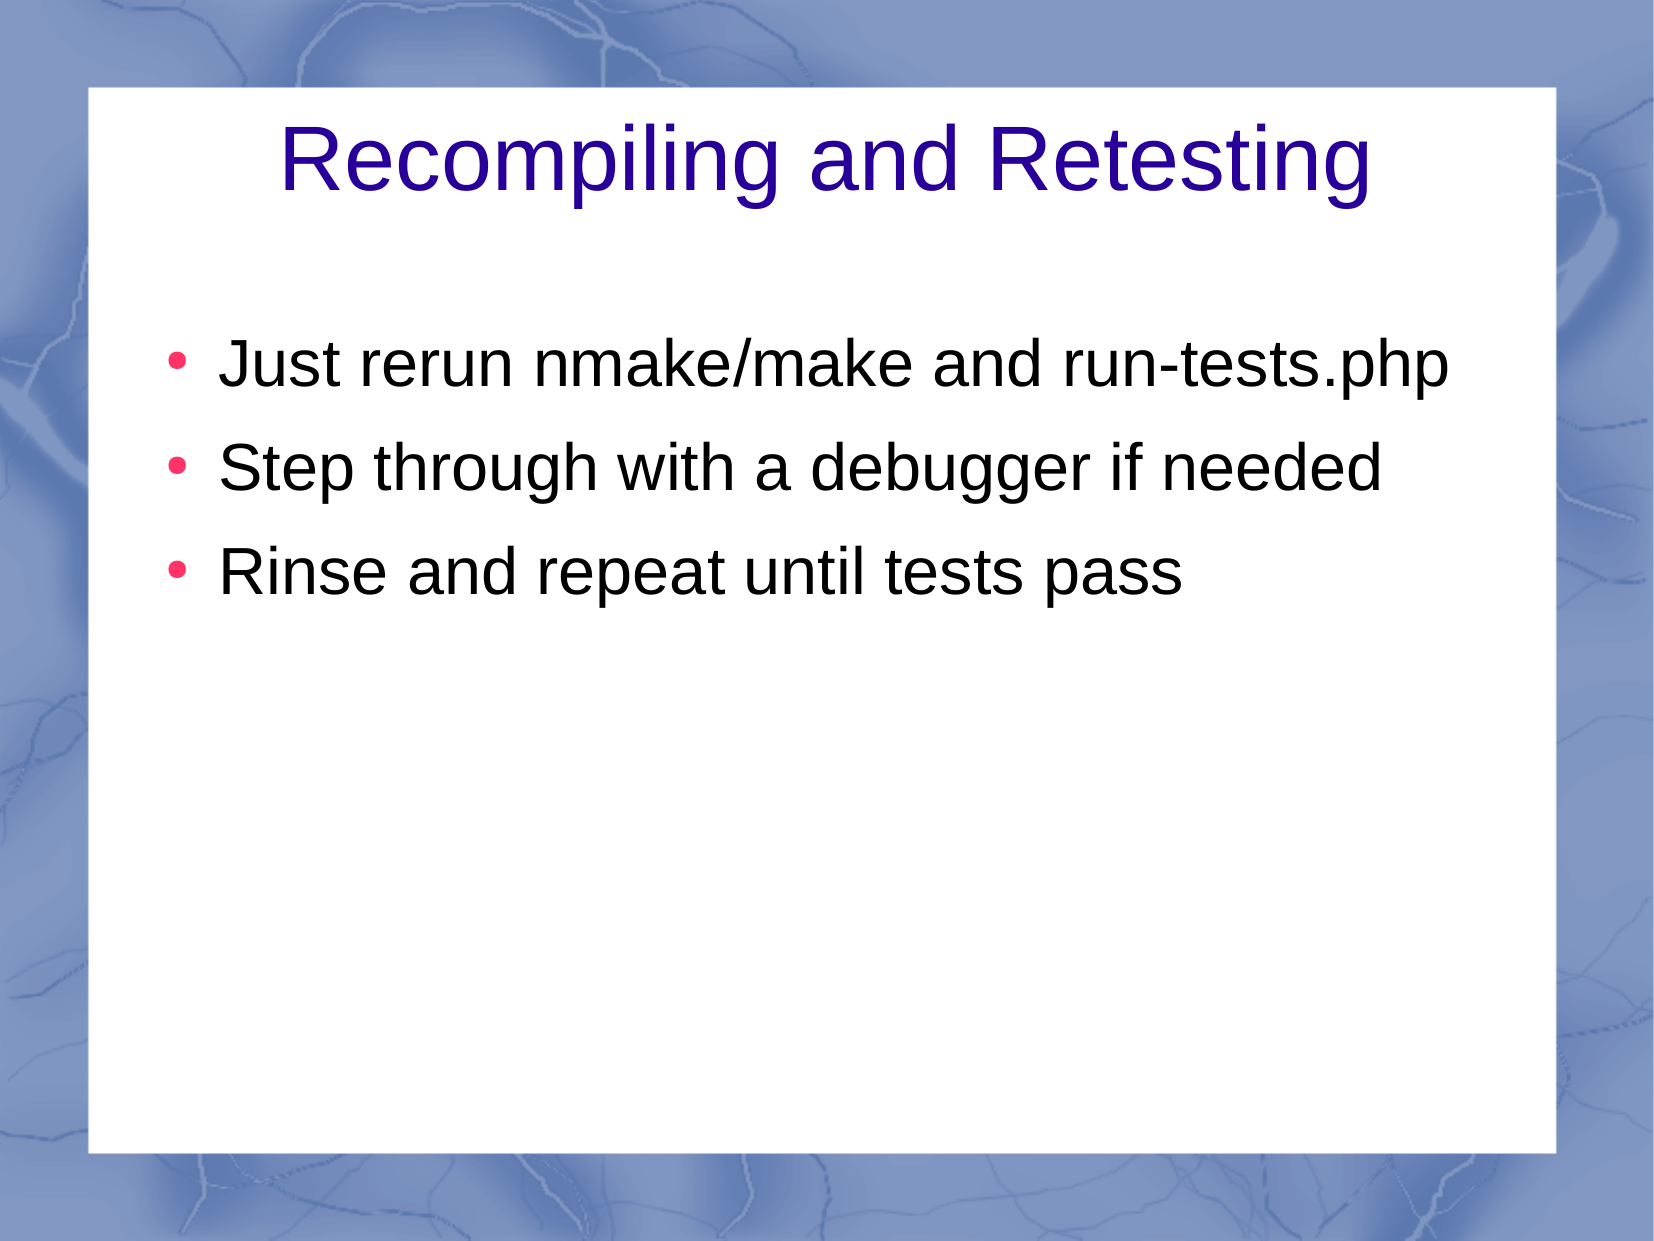

# Recompiling and Retesting
Just rerun nmake/make and run-tests.php
Step through with a debugger if needed
Rinse and repeat until tests pass